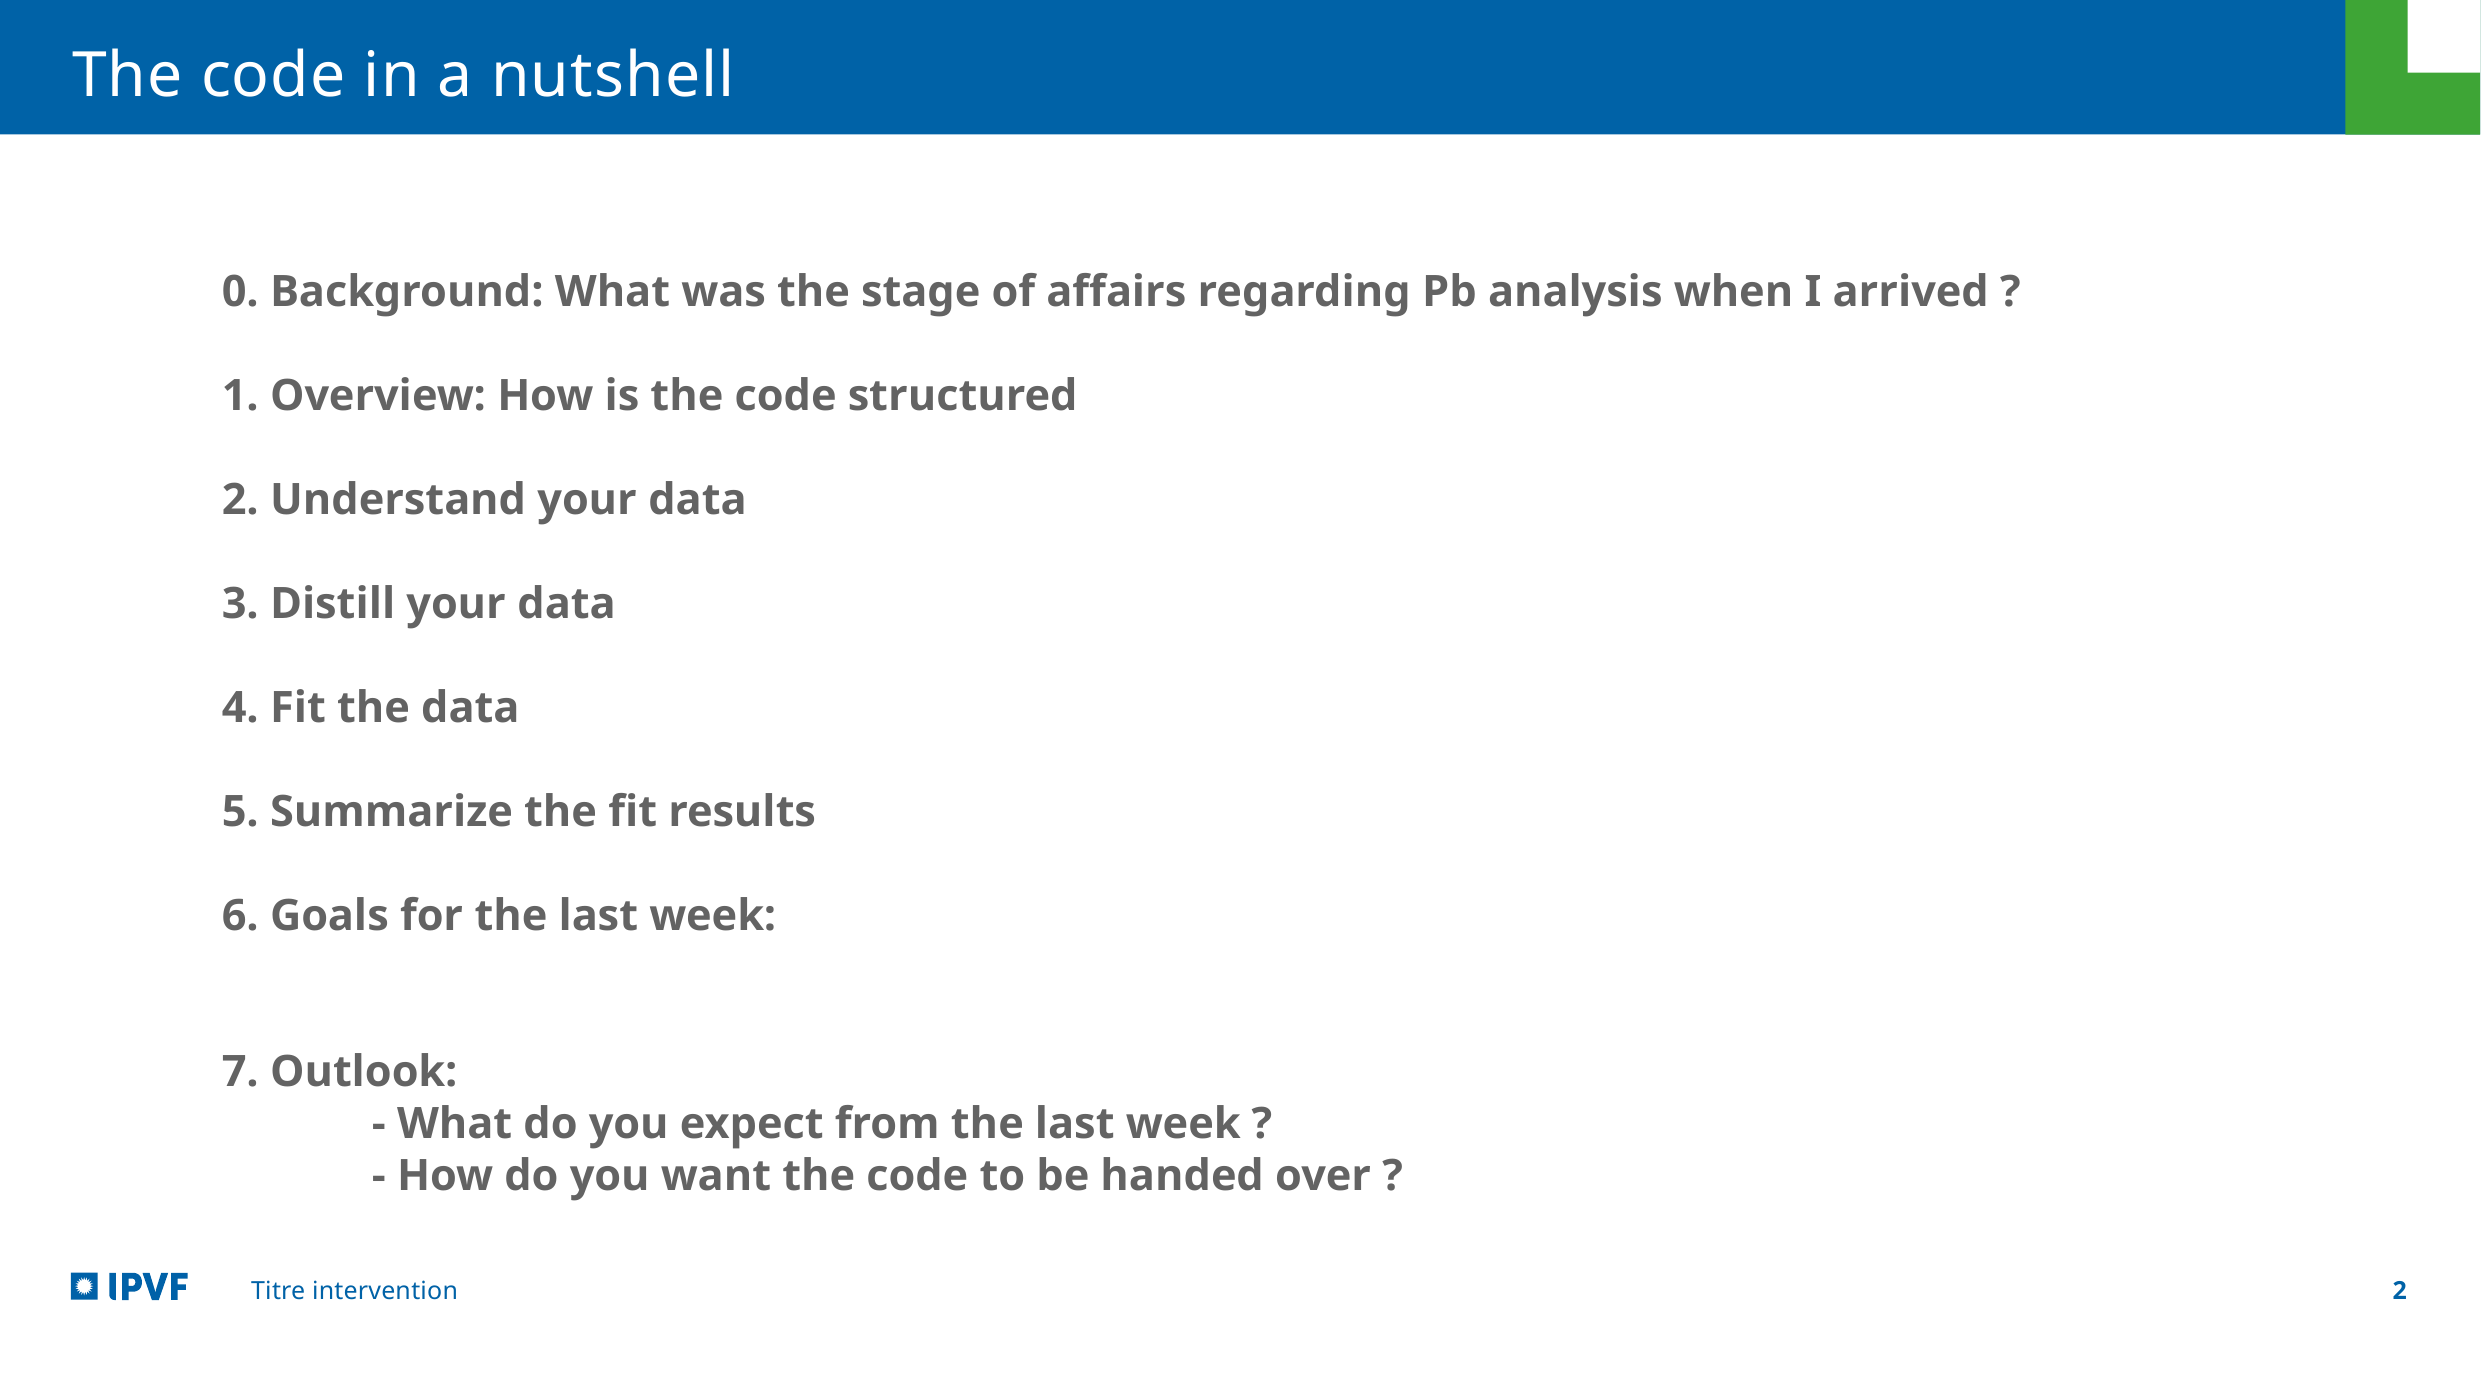

# The code in a nutshell
0. Background: What was the stage of affairs regarding Pb analysis when I arrived ?
1. Overview: How is the code structured
2. Understand your data
3. Distill your data
4. Fit the data
5. Summarize the fit results
6. Goals for the last week:
7. Outlook:
	- What do you expect from the last week ?
	- How do you want the code to be handed over ?
2